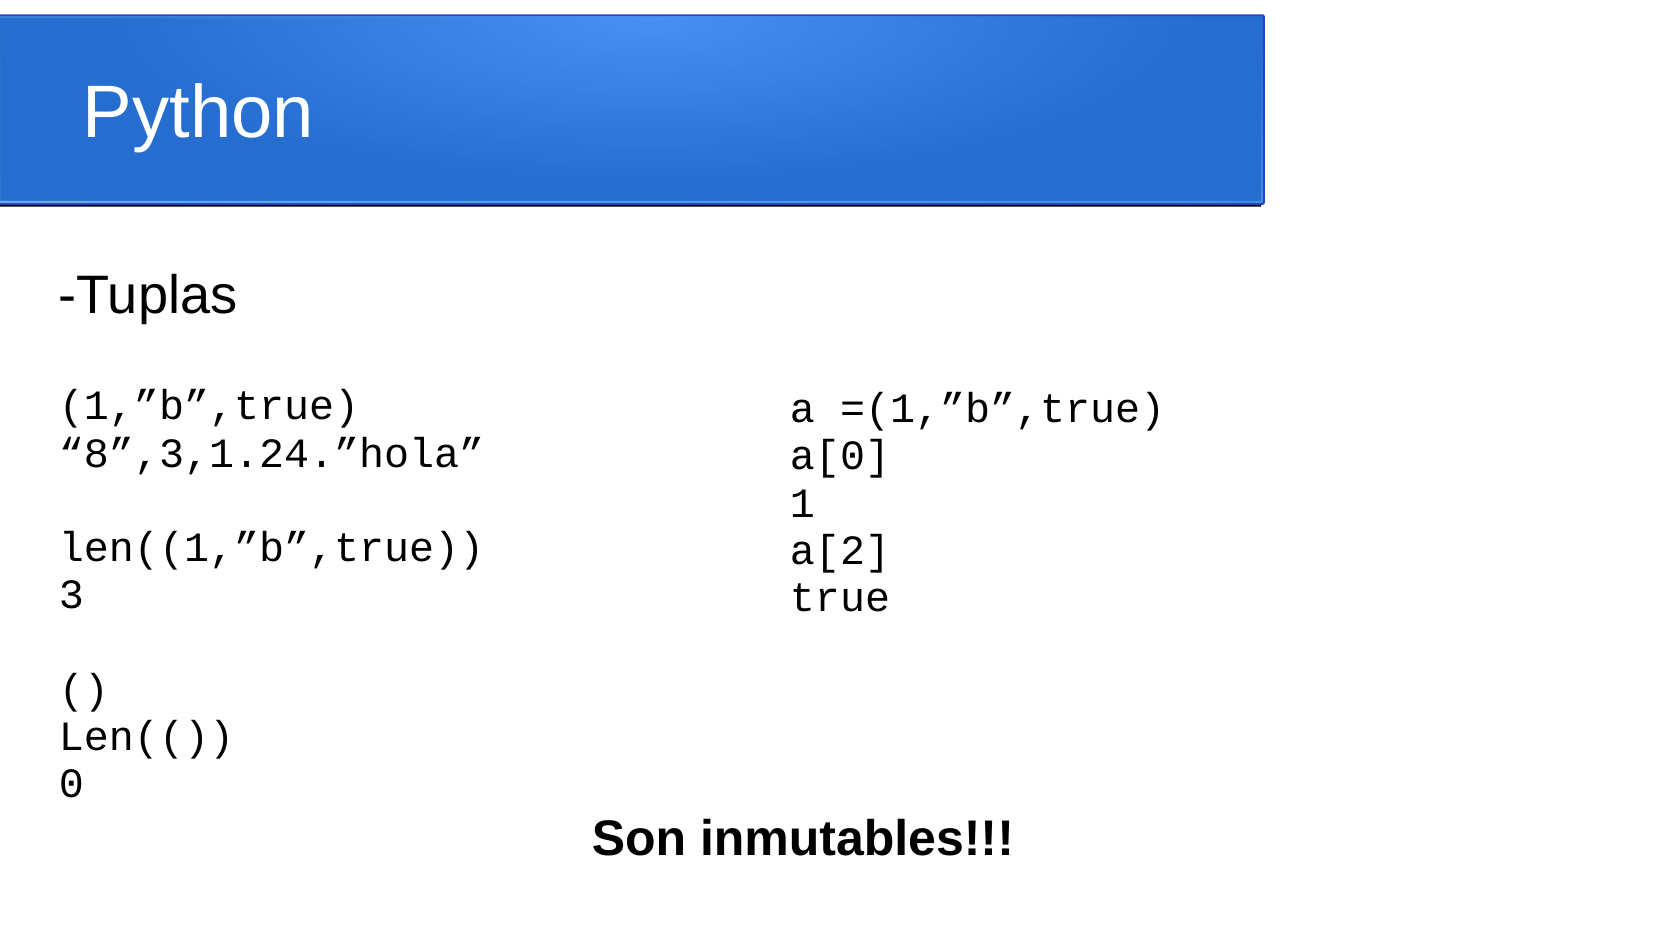

# Python
a =(1,”b”,true)
a[0]
1
a[2]
true
-Tuplas
(1,”b”,true)
“8”,3,1.24.”hola”
len((1,”b”,true))
3
()
Len(())
0
Son inmutables!!!